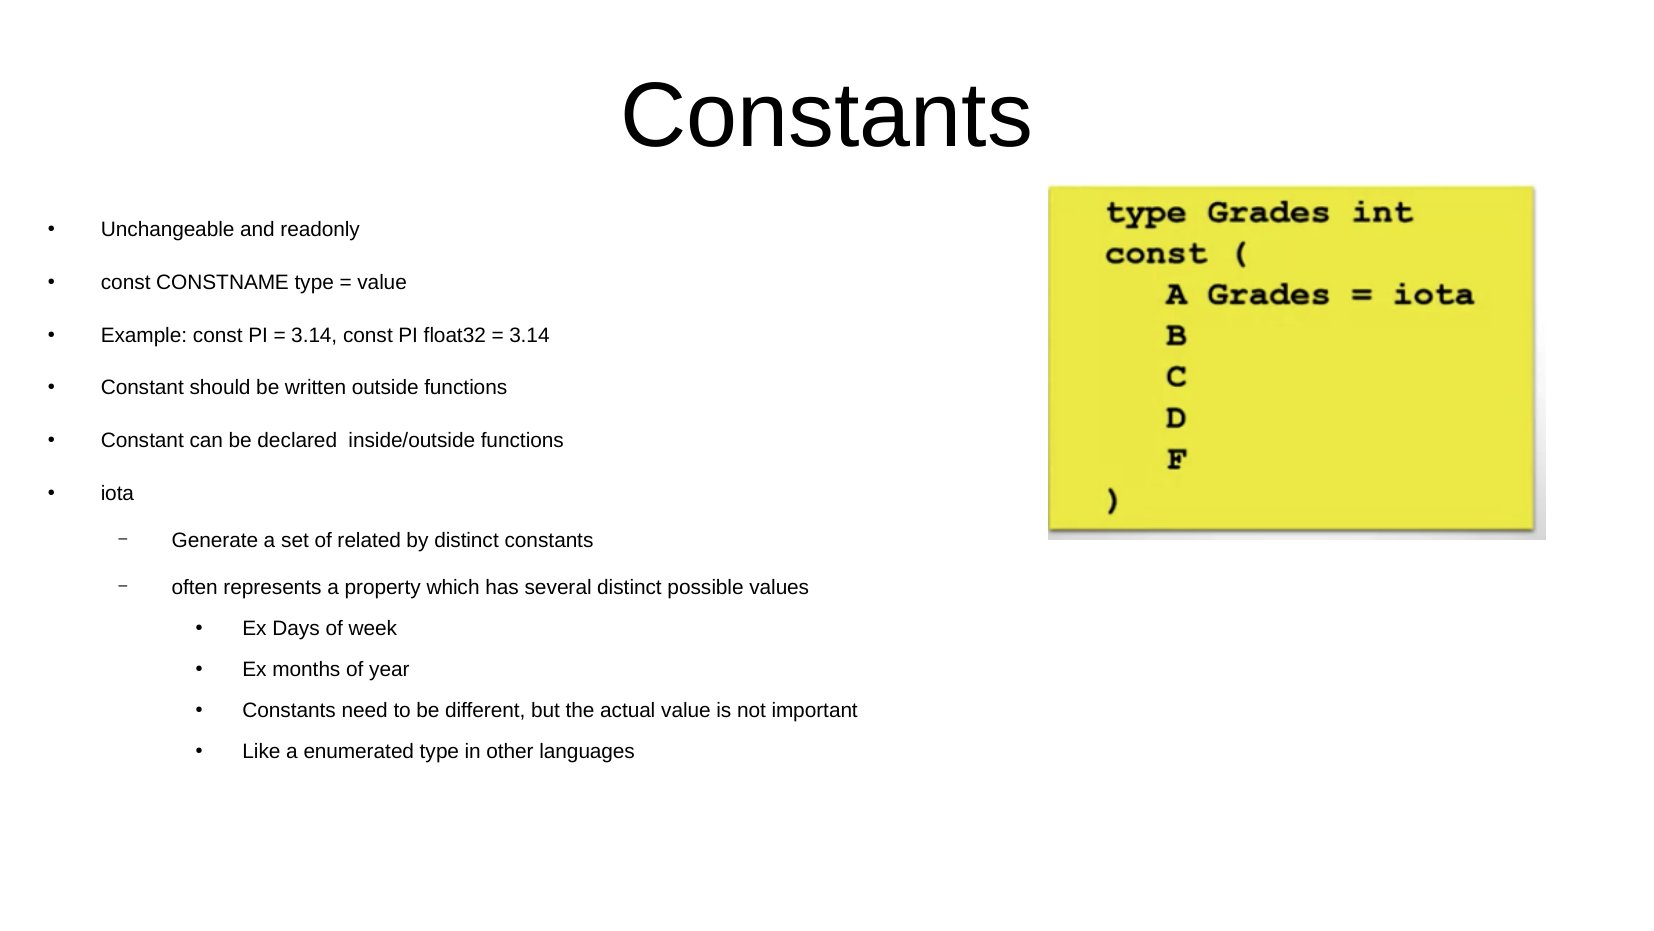

# Constants
Unchangeable and readonly
const CONSTNAME type = value
Example: const PI = 3.14, const PI float32 = 3.14
Constant should be written outside functions
Constant can be declared inside/outside functions
iota
Generate a set of related by distinct constants
often represents a property which has several distinct possible values
Ex Days of week
Ex months of year
Constants need to be different, but the actual value is not important
Like a enumerated type in other languages